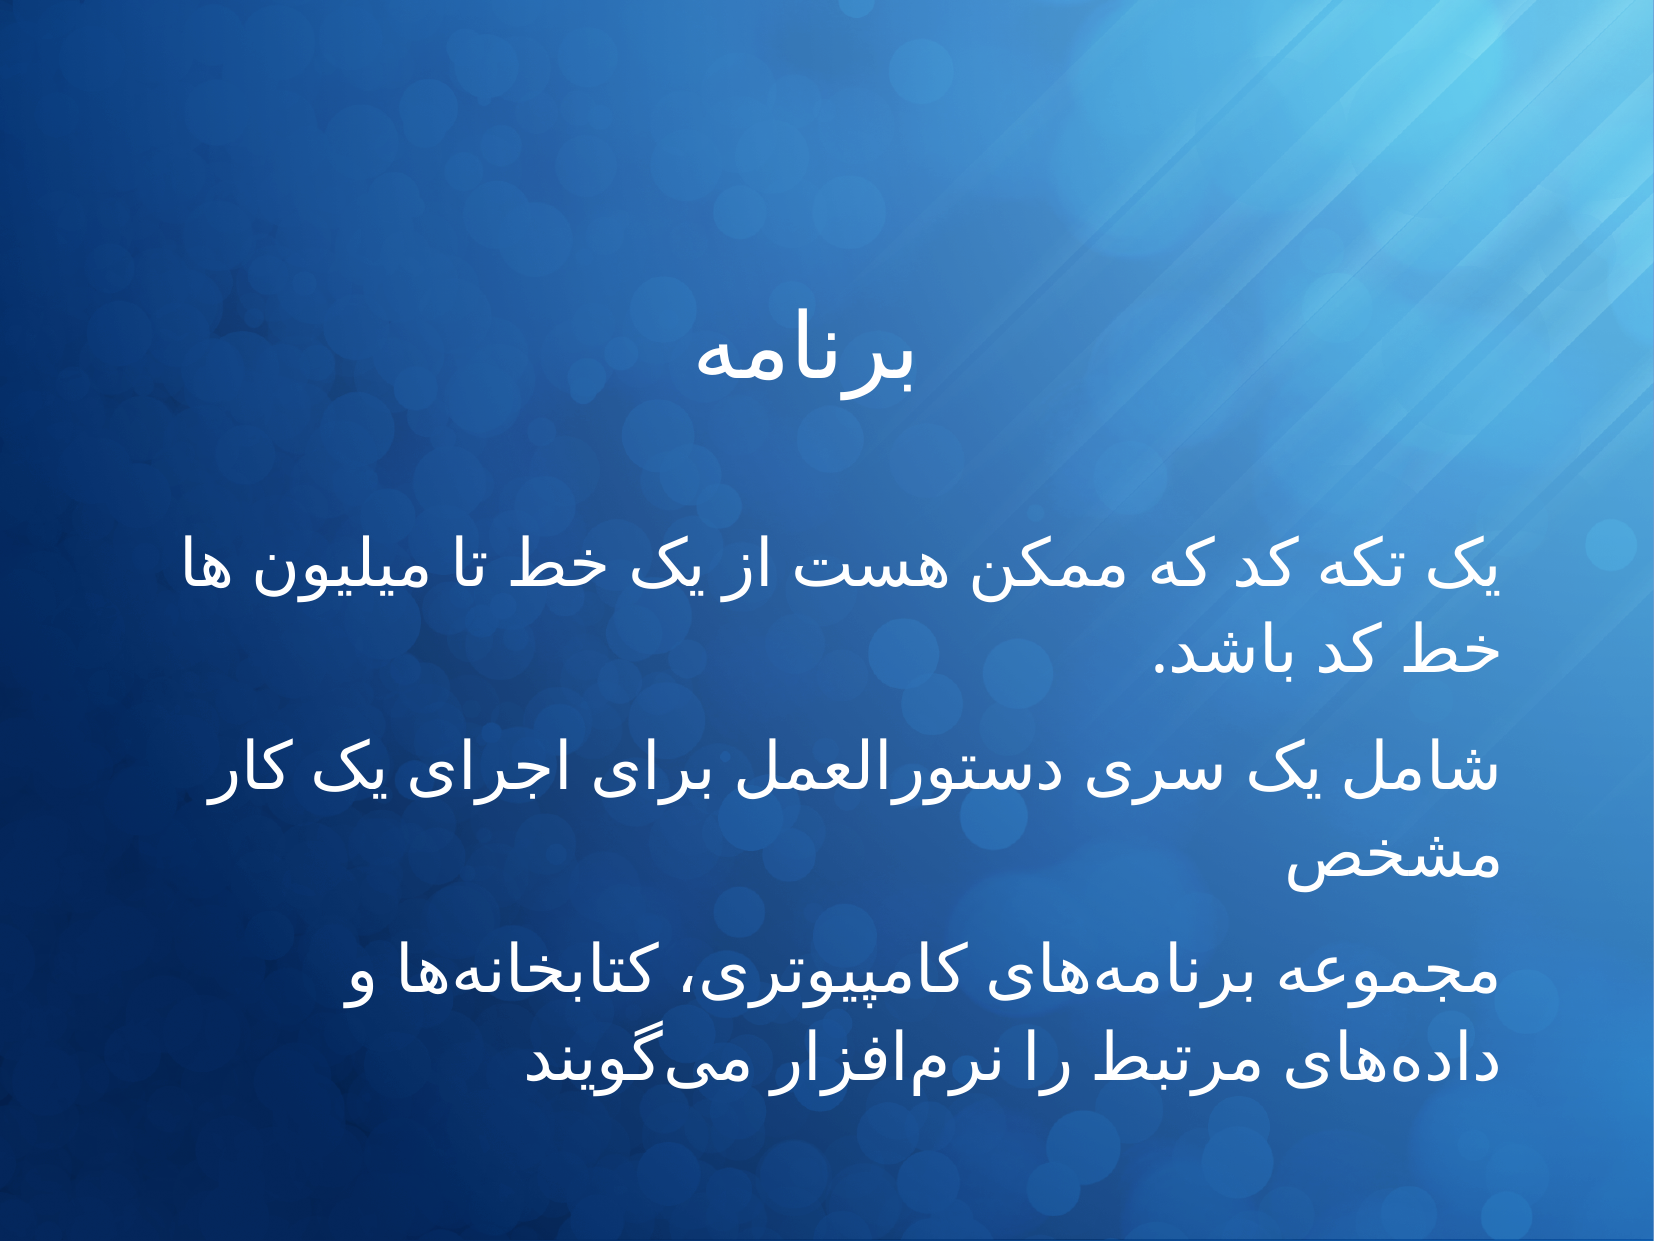

# برنامه
یک تکه کد که ممکن هست از یک خط تا میلیون ها خط کد باشد.
شامل یک سری دستورالعمل برای اجرای یک کار مشخص
مجموعه برنامه‌های کامپیوتری، کتابخانه‌ها و داده‌های مرتبط را نرم‌افزار می‌گویند